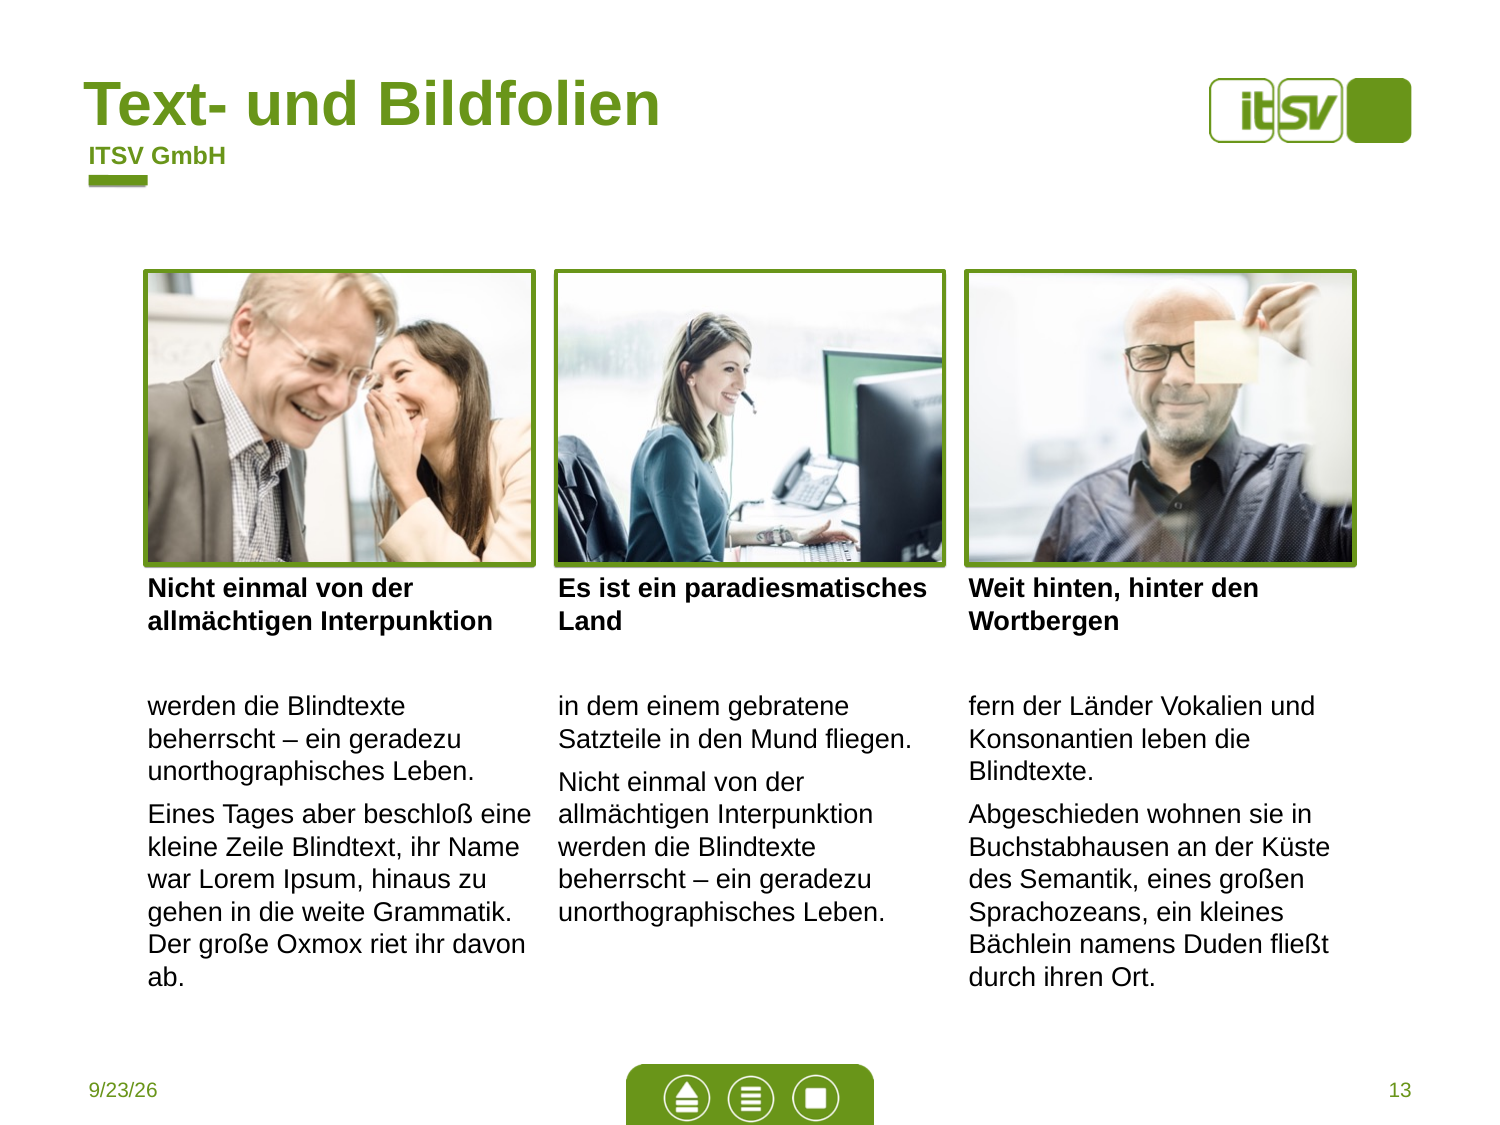

Text- und Bildfolien
# Nicht einmal von der allmächtigen Interpunktion
werden die Blindtexte beherrscht – ein geradezu unorthographisches Leben.
Eines Tages aber beschloß eine kleine Zeile Blindtext, ihr Name war Lorem Ipsum, hinaus zu gehen in die weite Grammatik. Der große Oxmox riet ihr davon ab.
Es ist ein paradiesmatisches Land
in dem einem gebratene Satzteile in den Mund fliegen.
Nicht einmal von der allmächtigen Interpunktion werden die Blindtexte beherrscht – ein geradezu unorthographisches Leben.
Weit hinten, hinter den Wortbergen
fern der Länder Vokalien und Konsonantien leben die Blindtexte.
Abgeschieden wohnen sie in Buchstabhausen an der Küste des Semantik, eines großen Sprachozeans, ein kleines Bächlein namens Duden fließt durch ihren Ort.